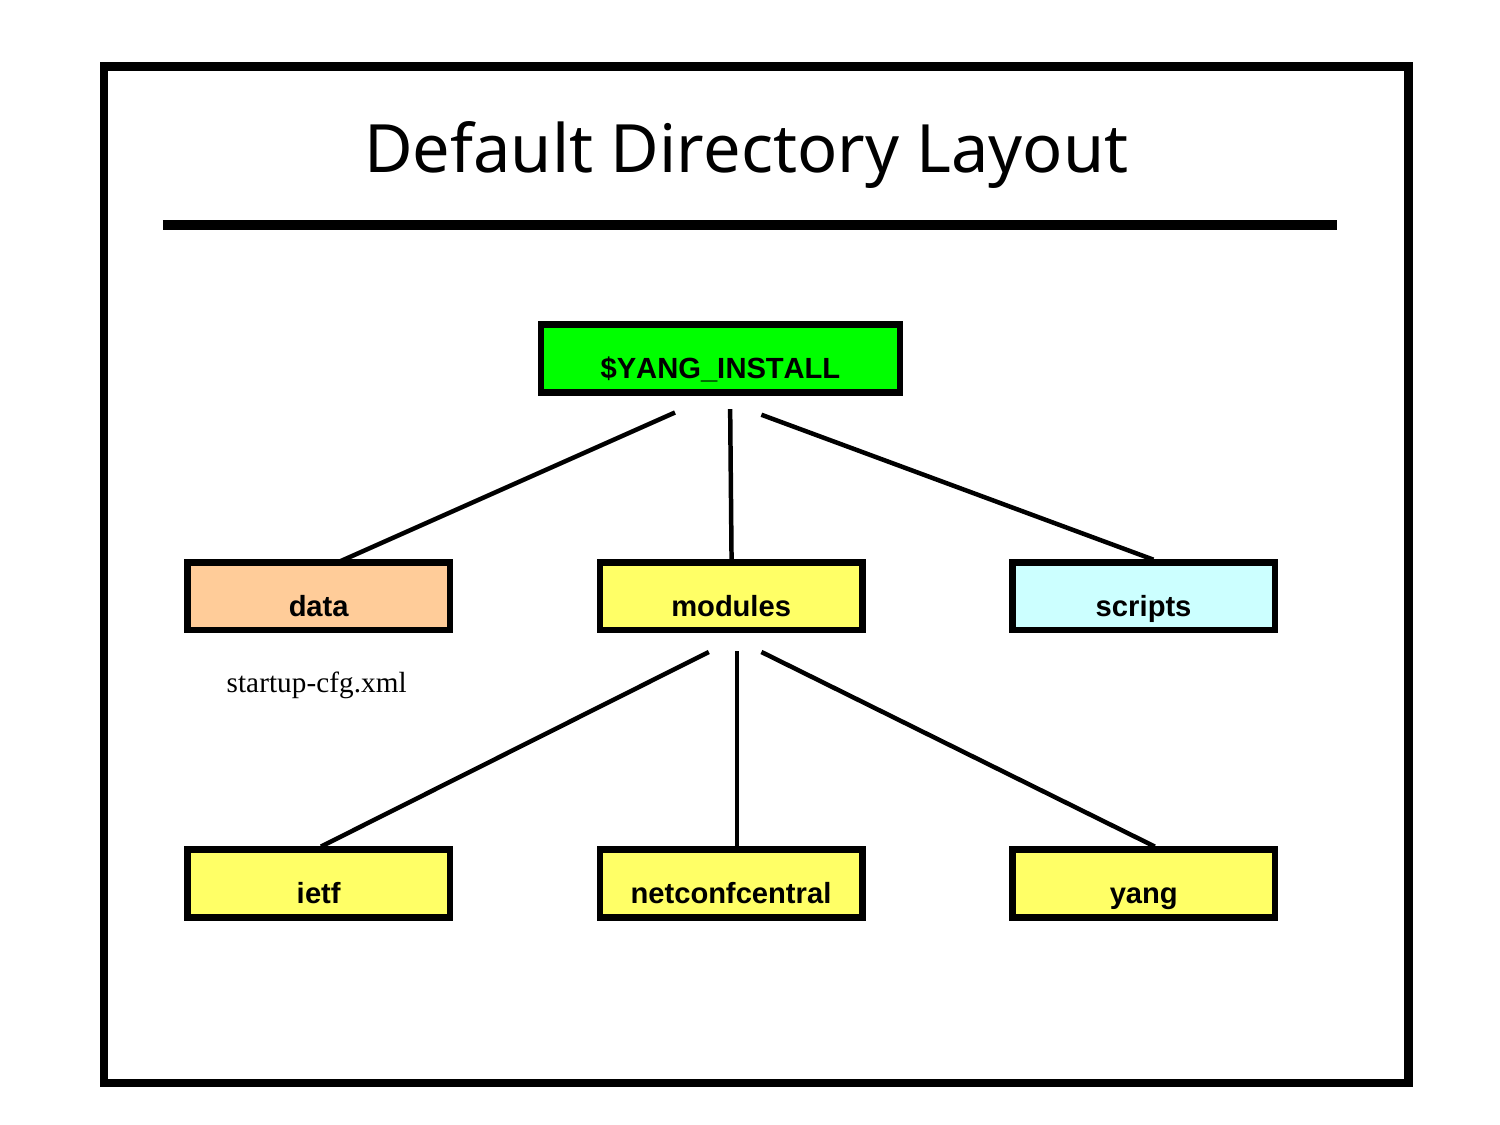

# Default Directory Layout
$YANG_INSTALL
data
modules
scripts
startup-cfg.xml
ietf
netconfcentral
yang